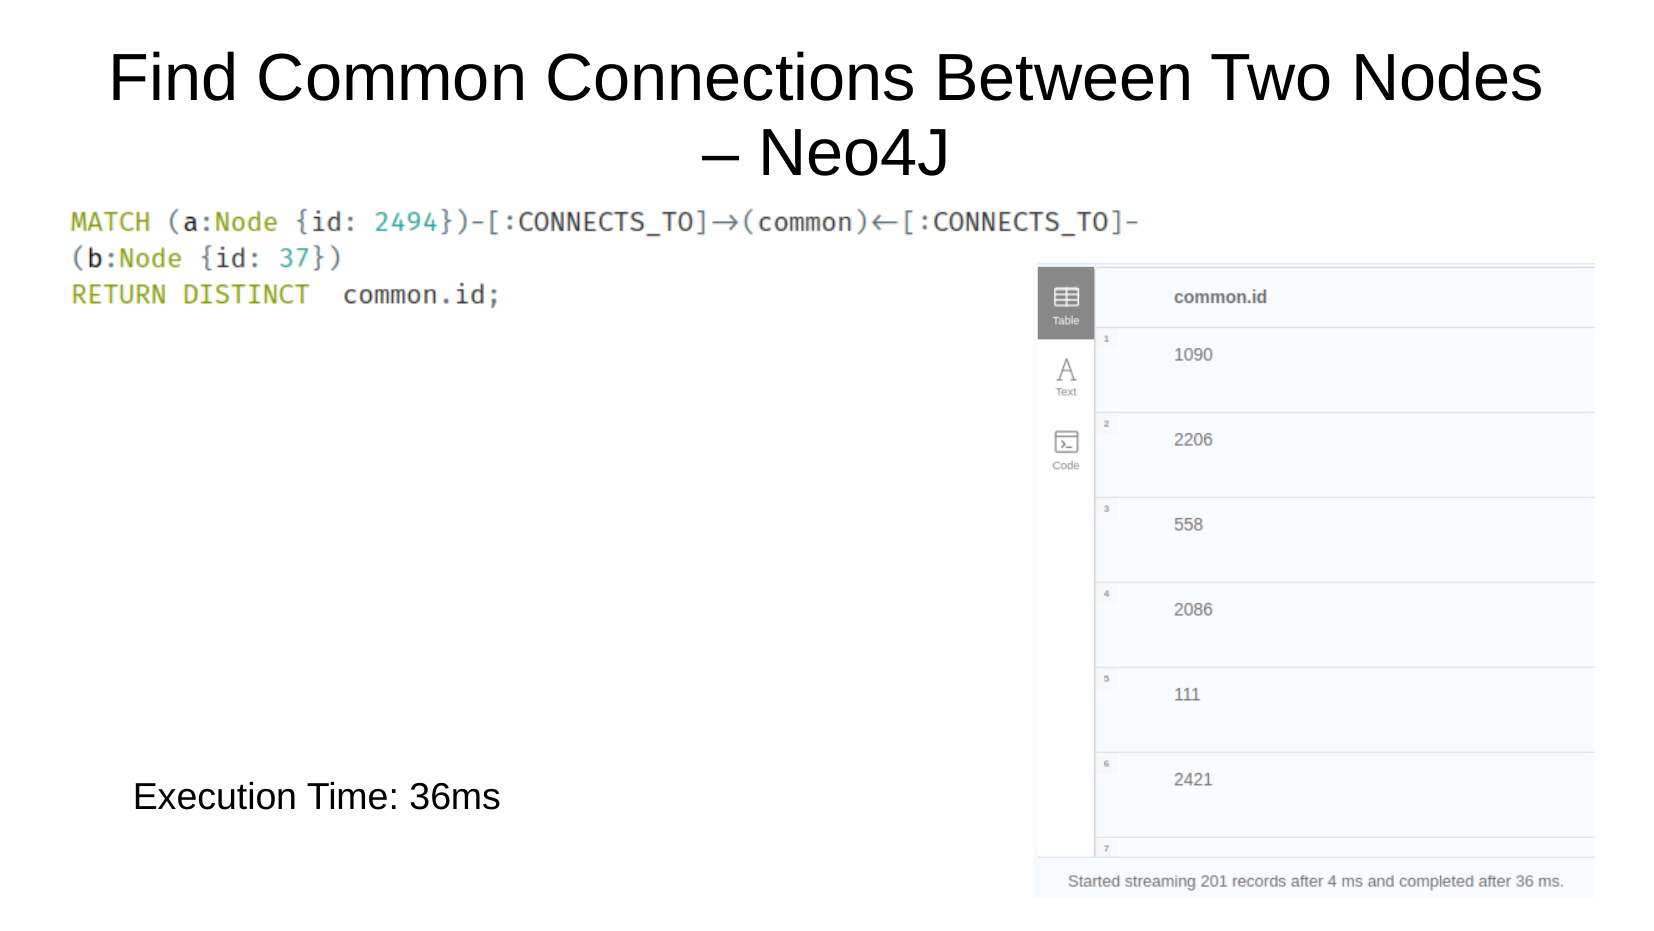

# Find Common Connections Between Two Nodes – Neo4J
Execution Time: 36ms